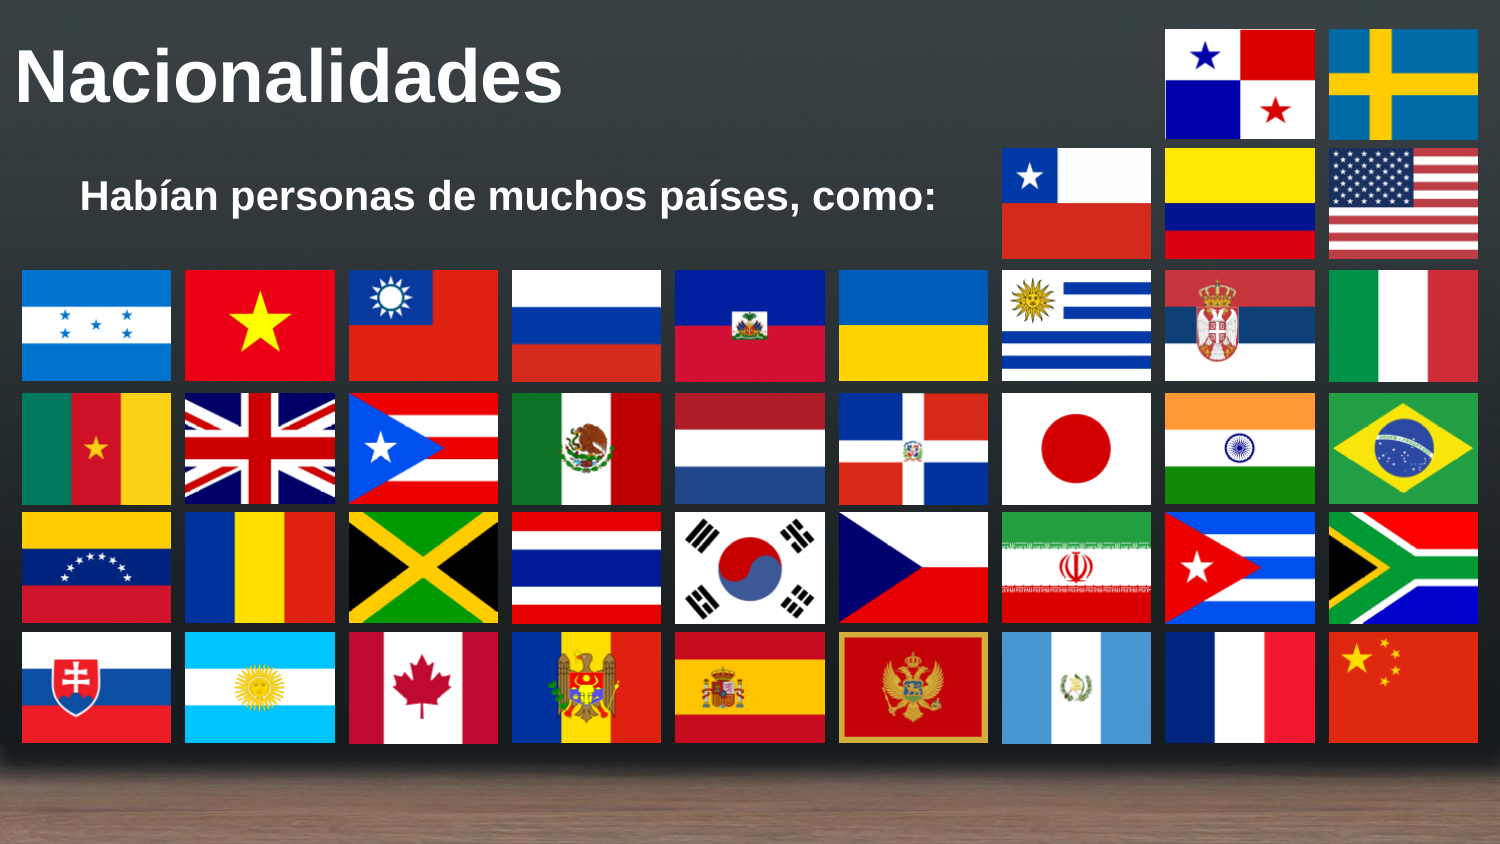

Nacionalidades
# Habían personas de muchos países, como: